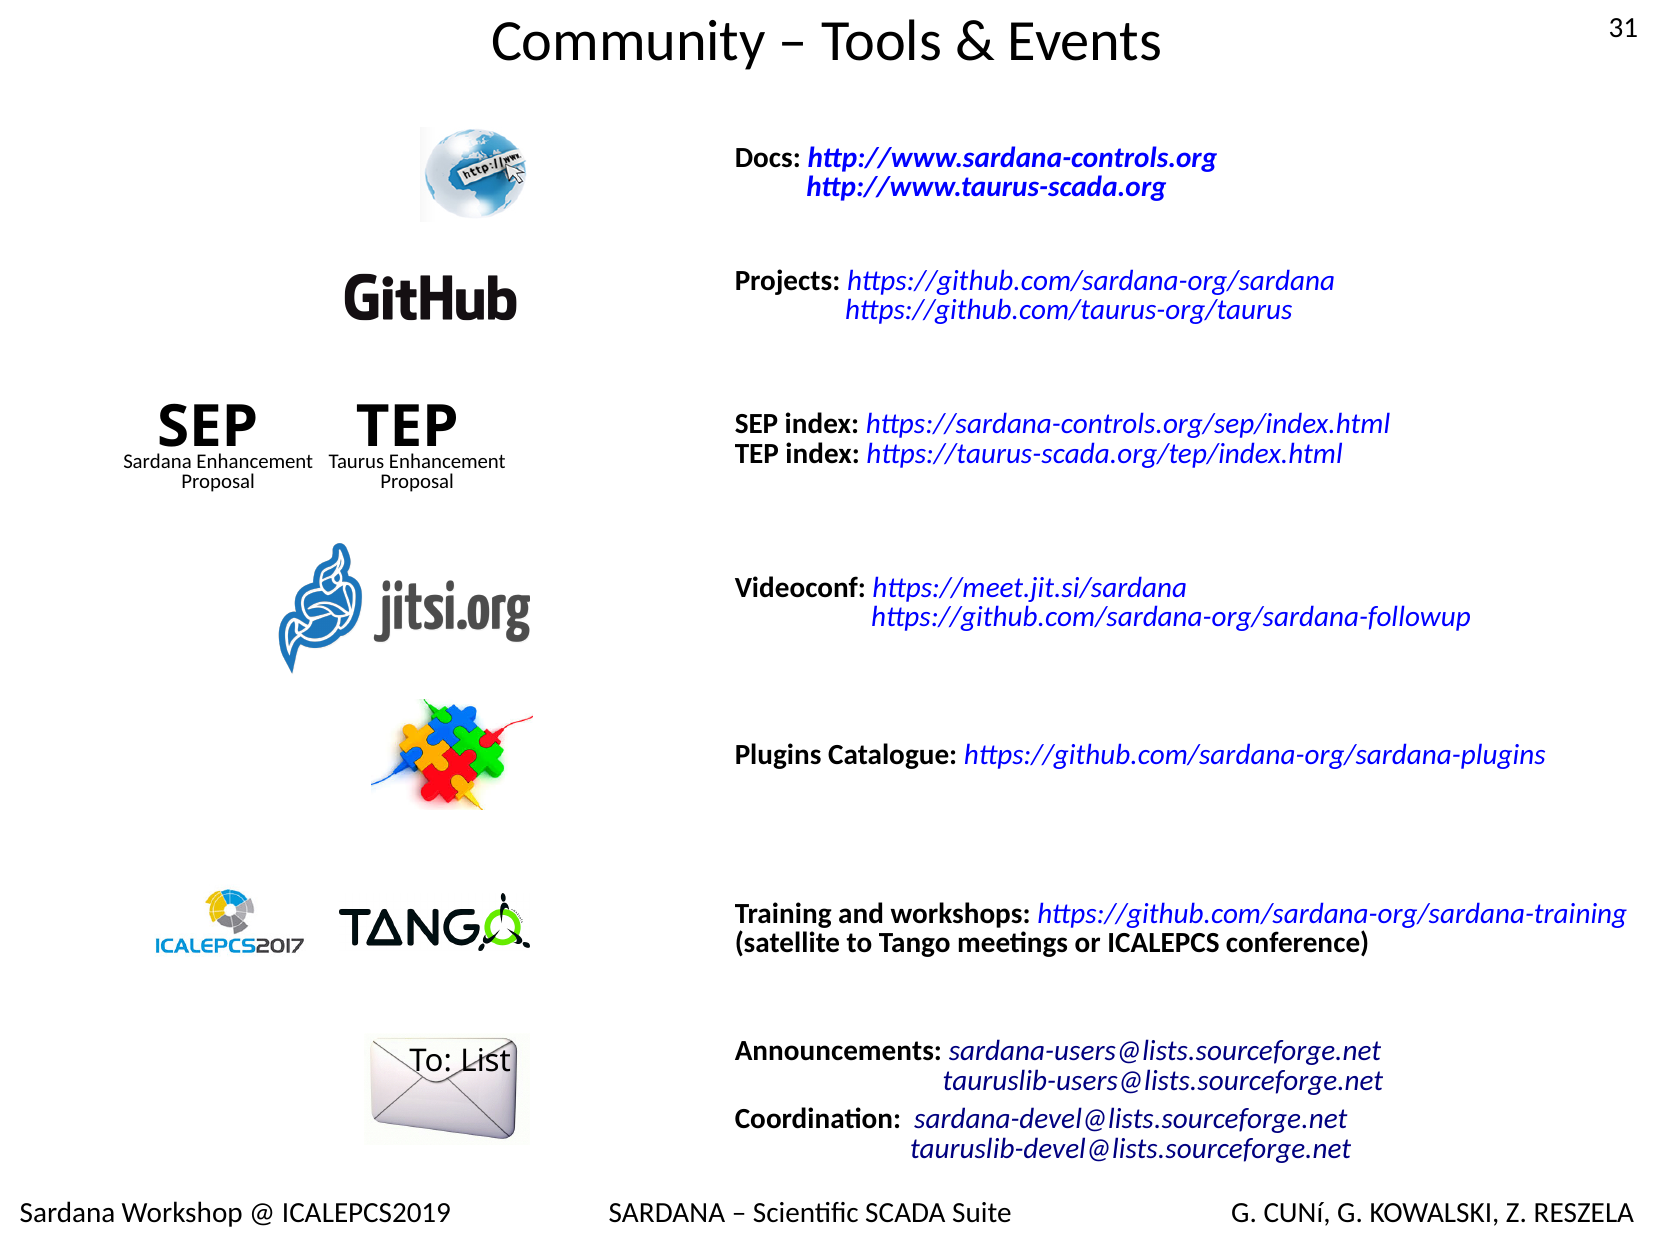

# Community – Tools & Events
31
Docs: http://www.sardana-controls.org
 http://www.taurus-scada.org
Projects: https://github.com/sardana-org/sardana
 https://github.com/taurus-org/taurus
SEP
TEP
Sardana Enhancement
Proposal
Taurus Enhancement
Proposal
SEP index: https://sardana-controls.org/sep/index.html
TEP index: https://taurus-scada.org/tep/index.html
Videoconf: https://meet.jit.si/sardana
 https://github.com/sardana-org/sardana-followup
Plugins Catalogue: https://github.com/sardana-org/sardana-plugins
Training and workshops: https://github.com/sardana-org/sardana-training
(satellite to Tango meetings or ICALEPCS conference)
Announcements: sardana-users@lists.sourceforge.net
 tauruslib-users@lists.sourceforge.net
Coordination: sardana-devel@lists.sourceforge.net
 tauruslib-devel@lists.sourceforge.net
To: List